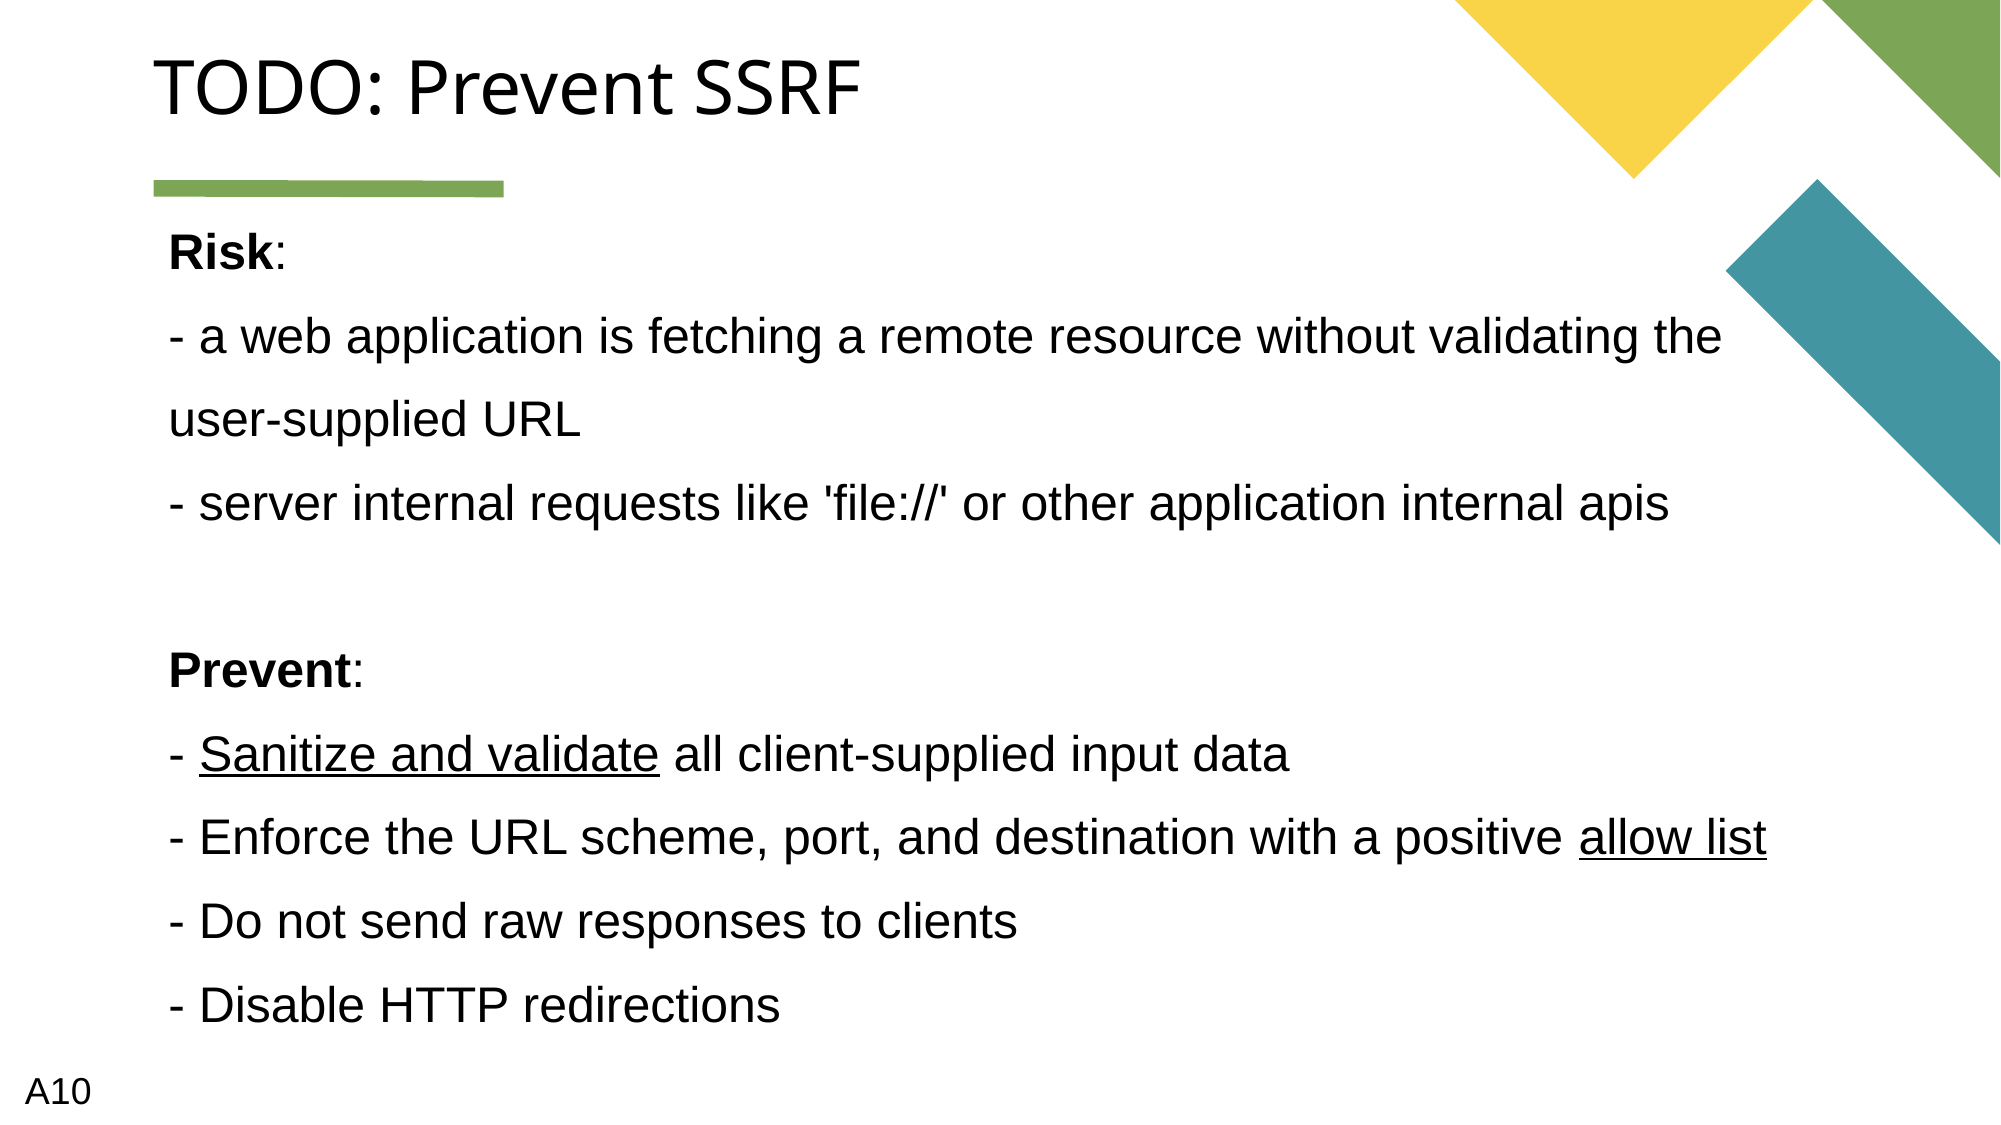

# TODO: Prevent SSRF
Risk:
- a web application is fetching a remote resource without validating the user-supplied URL
- server internal requests like 'file://' or other application internal apis
Prevent:
- Sanitize and validate all client-supplied input data
- Enforce the URL scheme, port, and destination with a positive allow list
- Do not send raw responses to clients
- Disable HTTP redirections
A10